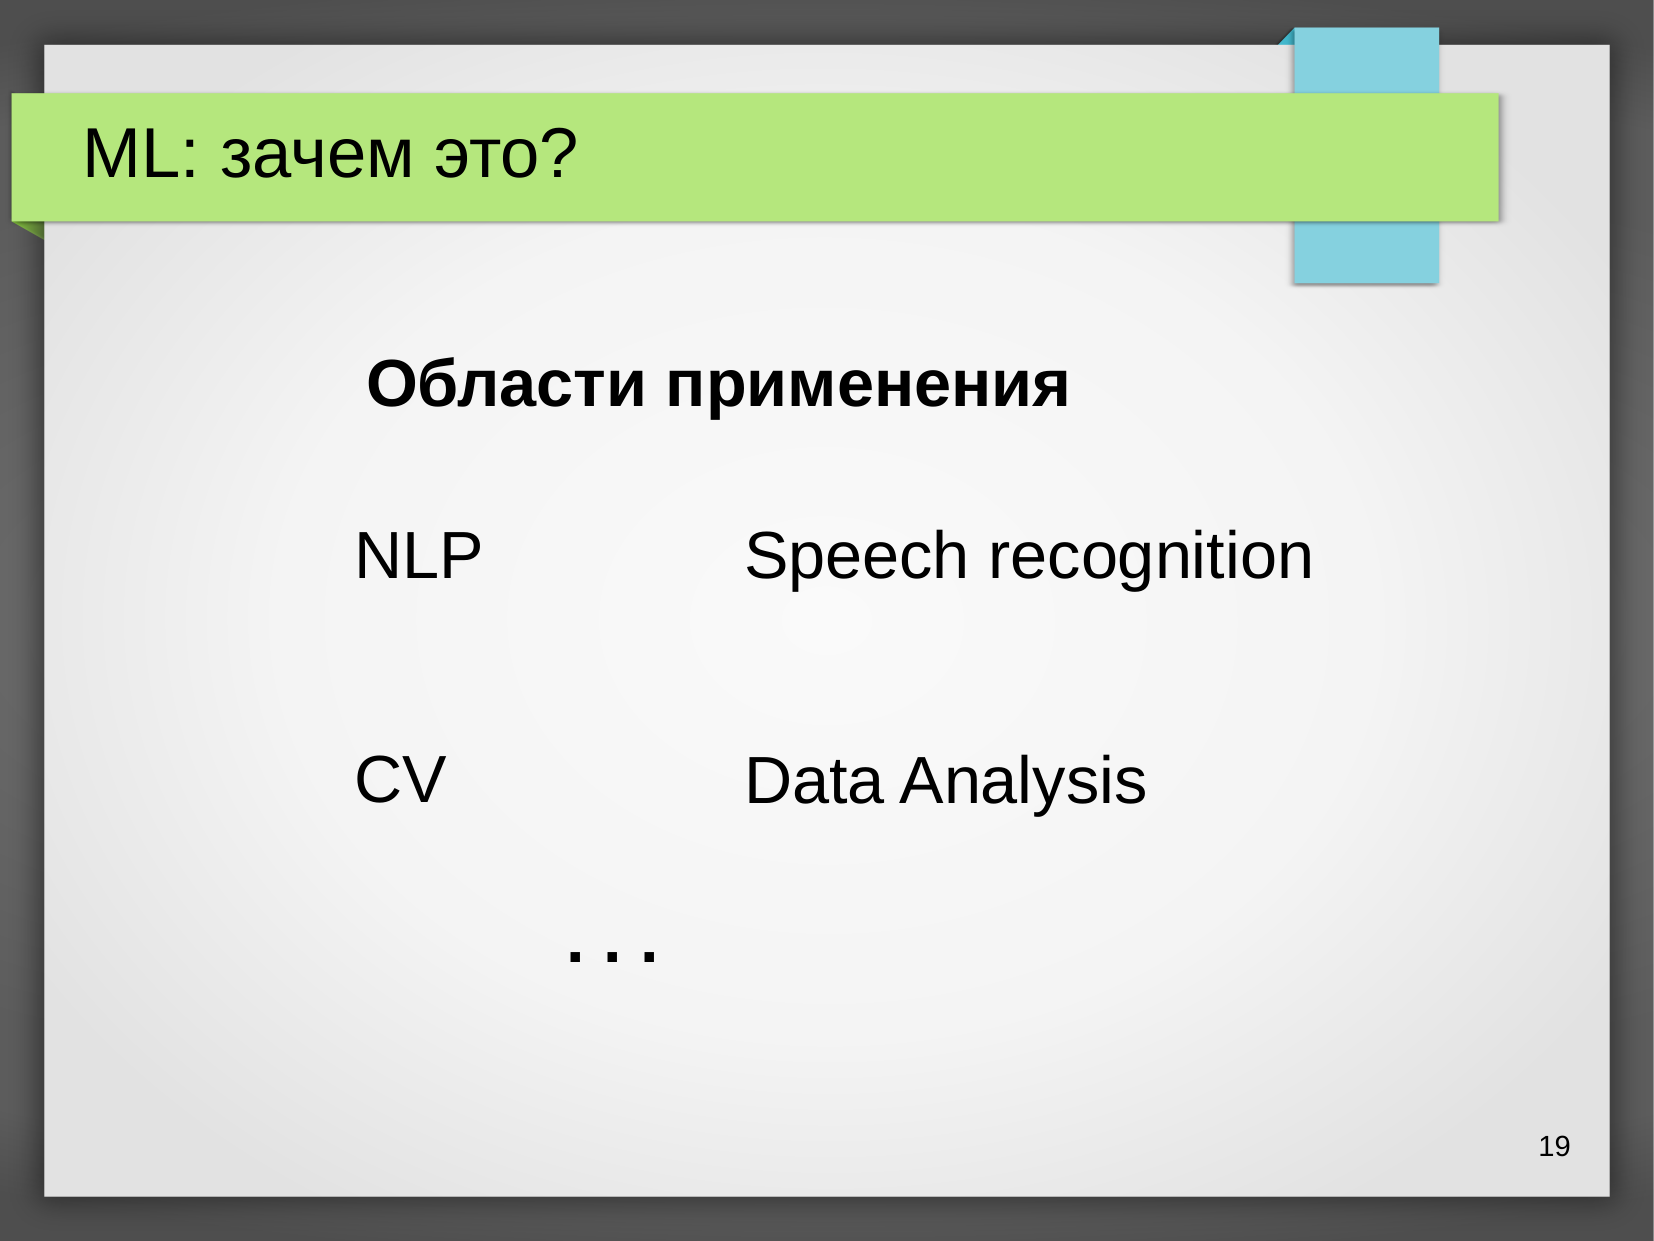

# ML: зачем это?
Области применения
NLP
CV
Speech recognition
Data Analysis
. . .
19